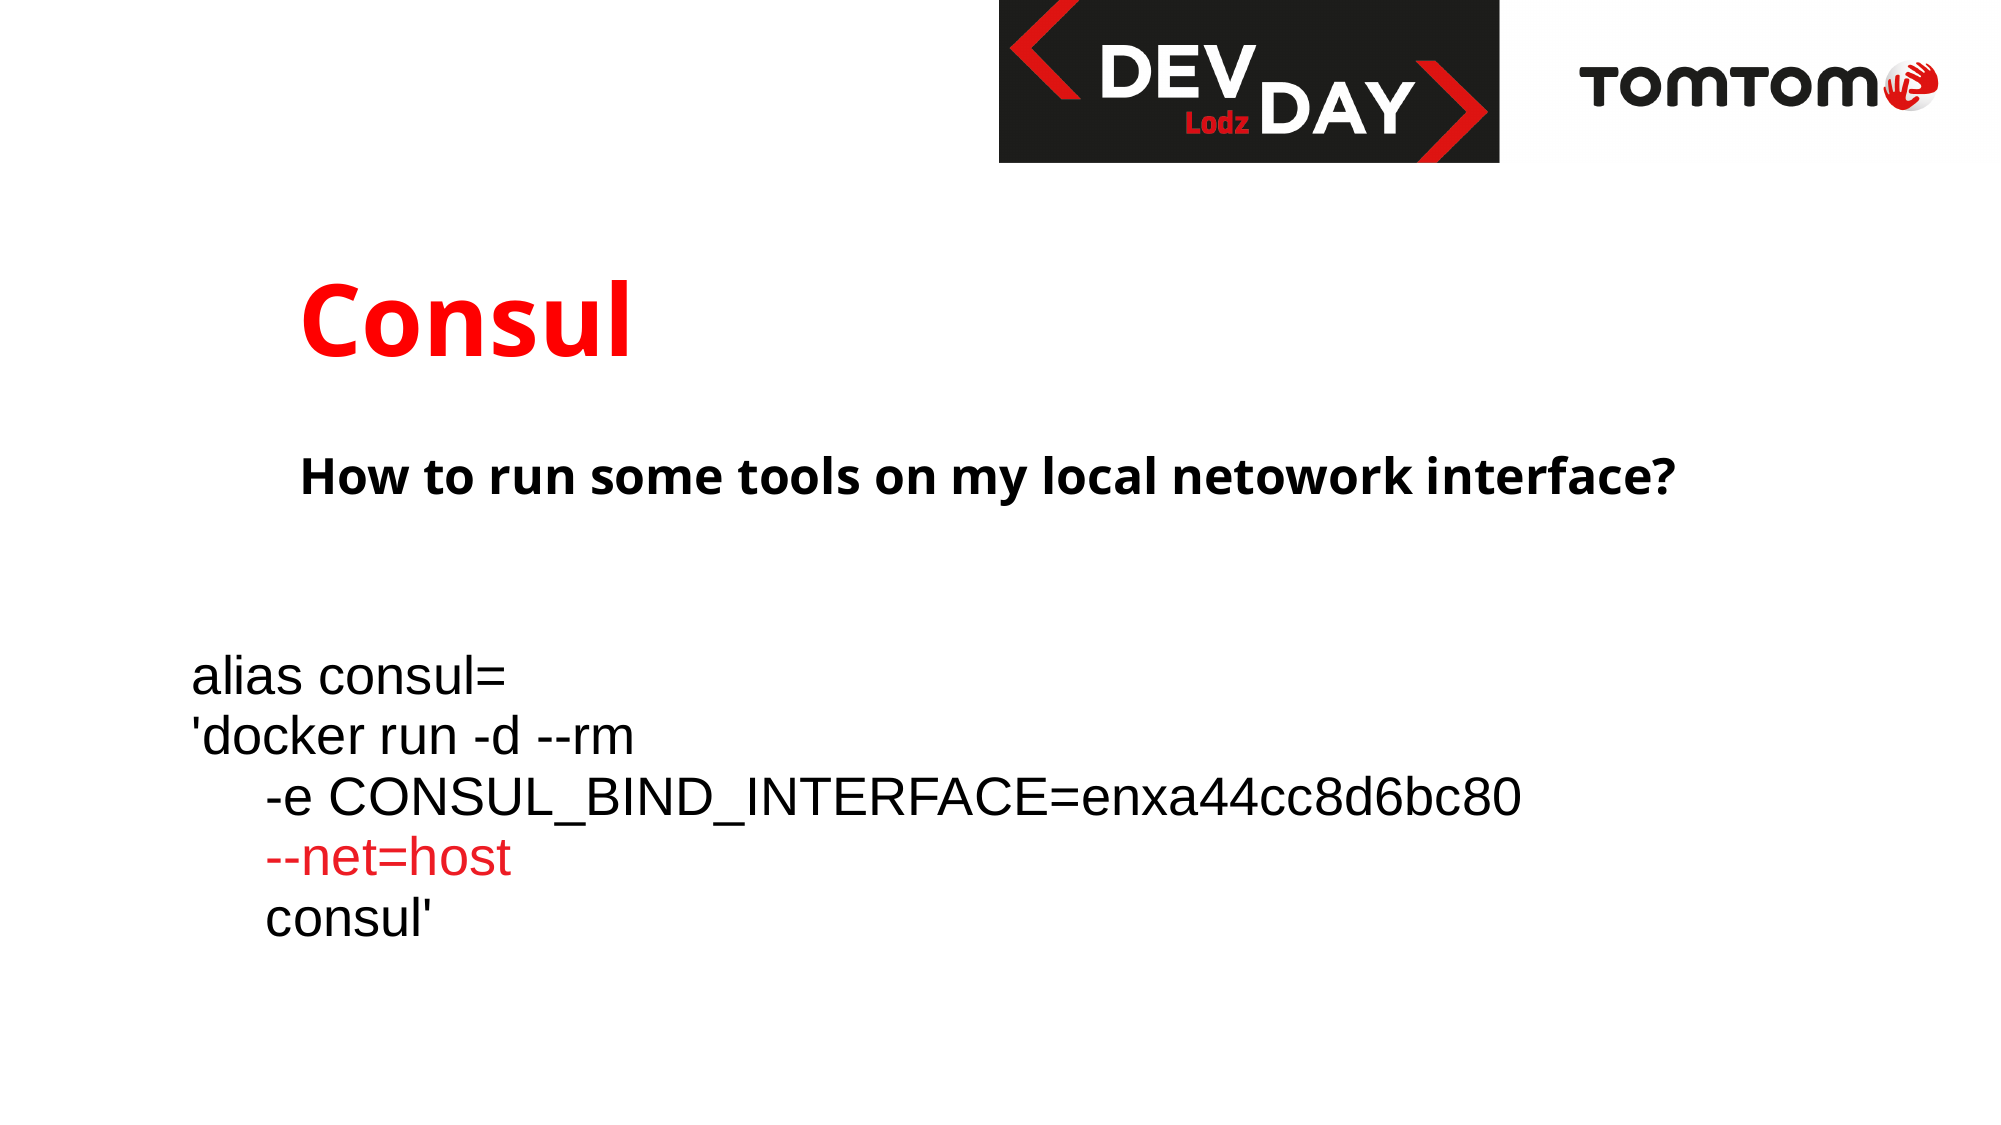

Consul
How to run some tools on my local netowork interface?
alias consul=
'docker run -d --rm
	-e CONSUL_BIND_INTERFACE=enxa44cc8d6bc80
	--net=host
	consul'